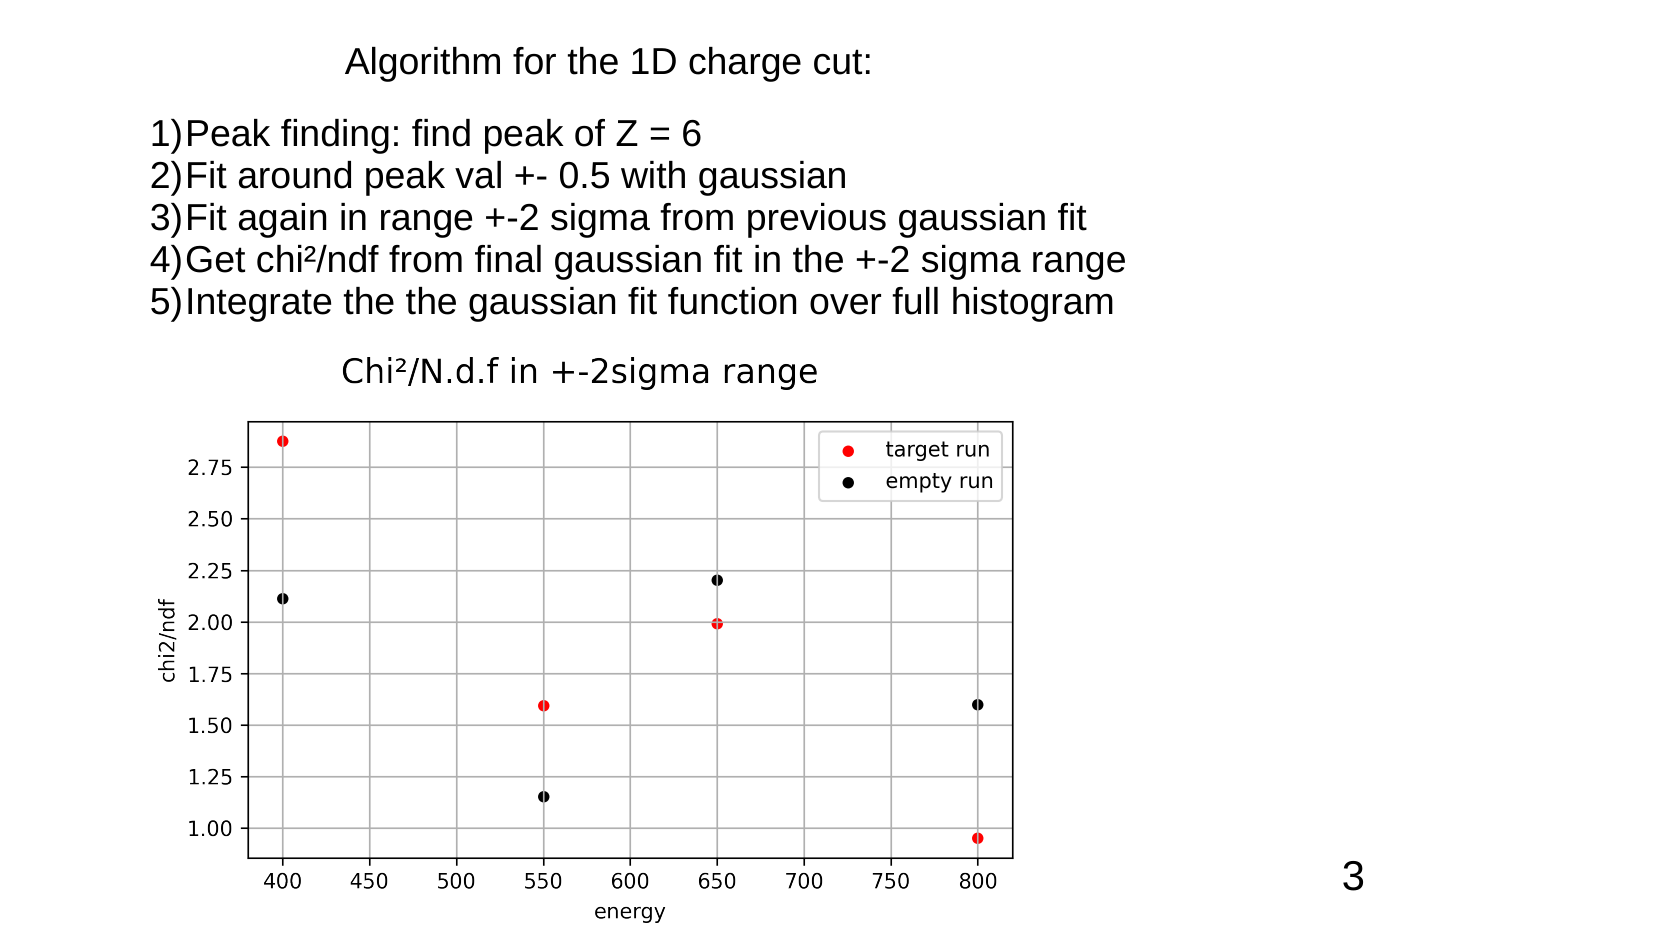

Algorithm for the 1D charge cut:
Peak finding: find peak of Z = 6
Fit around peak val +- 0.5 with gaussian
Fit again in range +-2 sigma from previous gaussian fit
Get chi²/ndf from final gaussian fit in the +-2 sigma range
Integrate the the gaussian fit function over full histogram